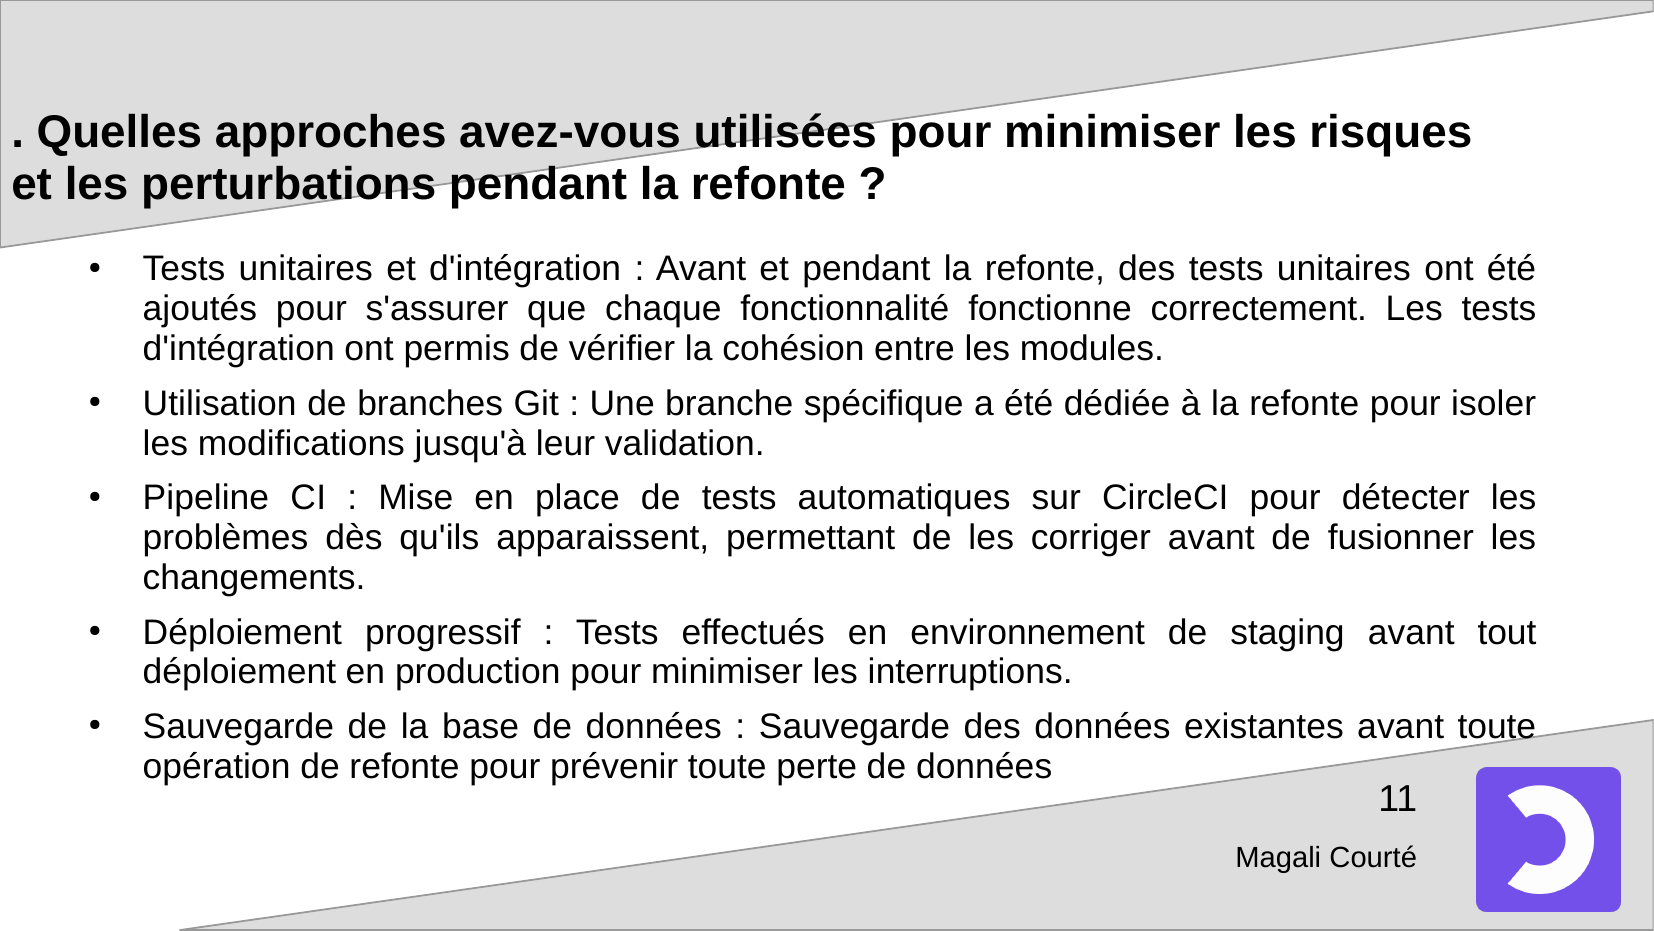

# . Quelles approches avez-vous utilisées pour minimiser les risques et les perturbations pendant la refonte ?
Tests unitaires et d'intégration : Avant et pendant la refonte, des tests unitaires ont été ajoutés pour s'assurer que chaque fonctionnalité fonctionne correctement. Les tests d'intégration ont permis de vérifier la cohésion entre les modules.
Utilisation de branches Git : Une branche spécifique a été dédiée à la refonte pour isoler les modifications jusqu'à leur validation.
Pipeline CI : Mise en place de tests automatiques sur CircleCI pour détecter les problèmes dès qu'ils apparaissent, permettant de les corriger avant de fusionner les changements.
Déploiement progressif : Tests effectués en environnement de staging avant tout déploiement en production pour minimiser les interruptions.
Sauvegarde de la base de données : Sauvegarde des données existantes avant toute opération de refonte pour prévenir toute perte de données
11